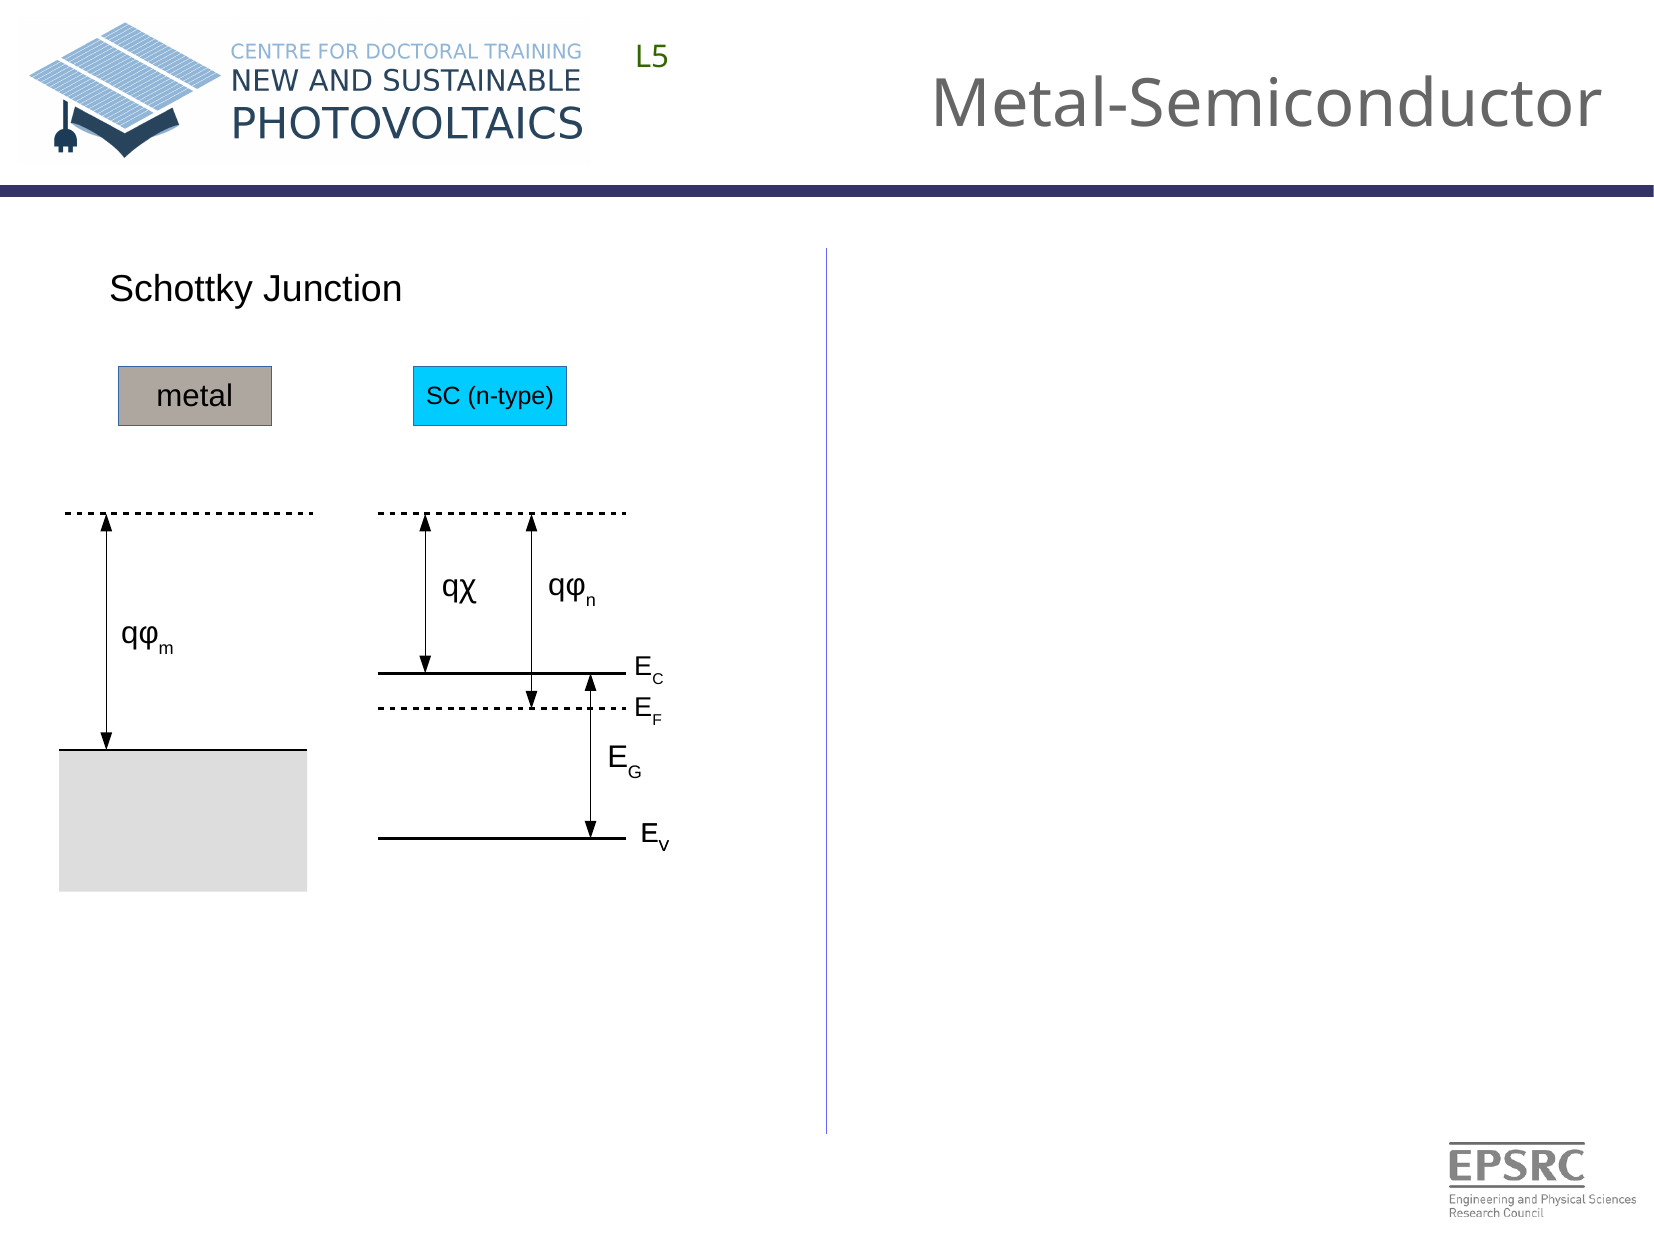

L5
Metal-Semiconductor
Schottky Junction
metal
SC (n-type)
qχ
qφn
qφm
EC
EF
EG
EV
EV